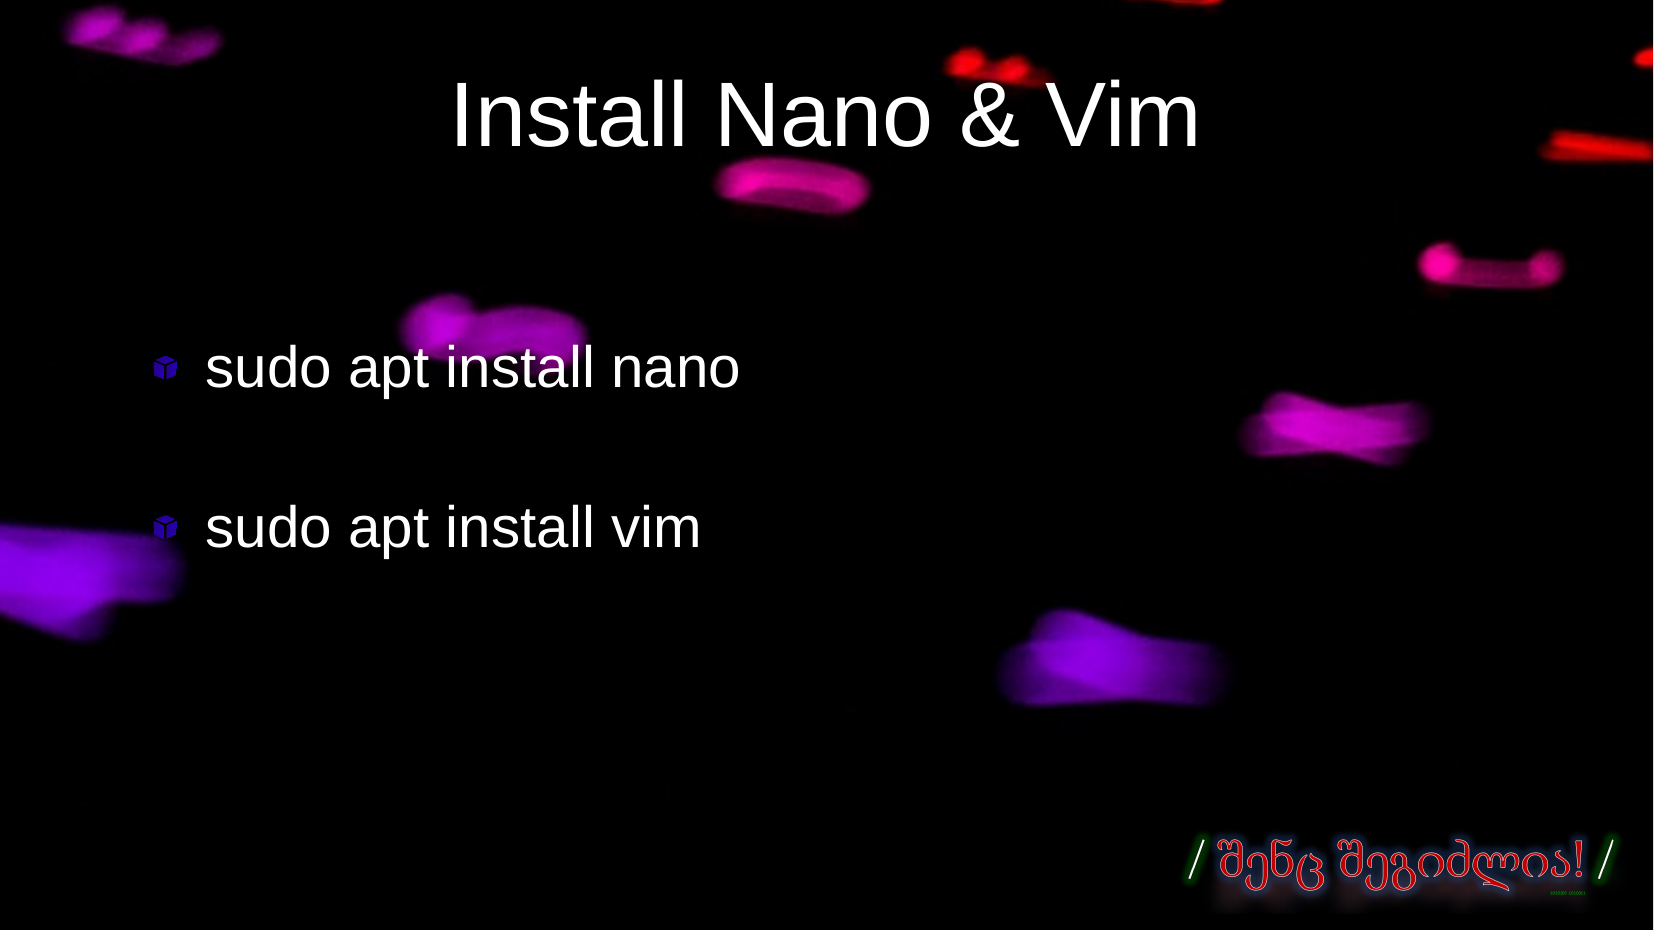

# Install Nano & Vim
sudo apt install nano
sudo apt install vim